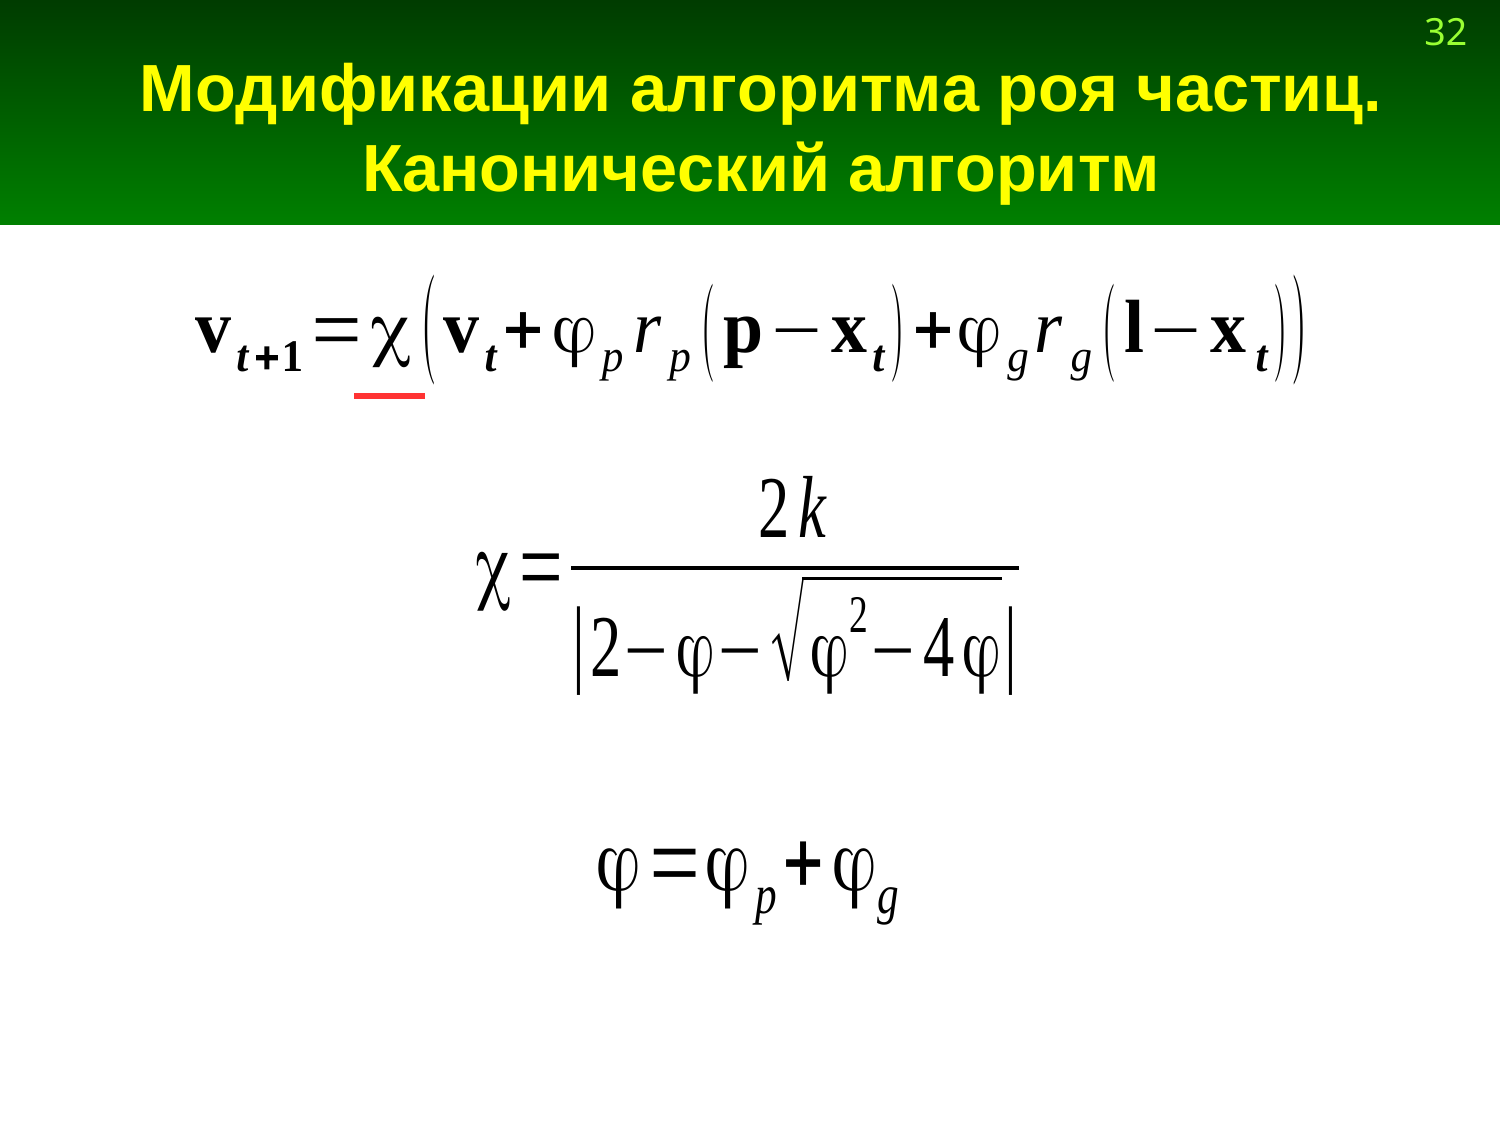

# Модификации алгоритма роя частиц. Канонический алгоритм